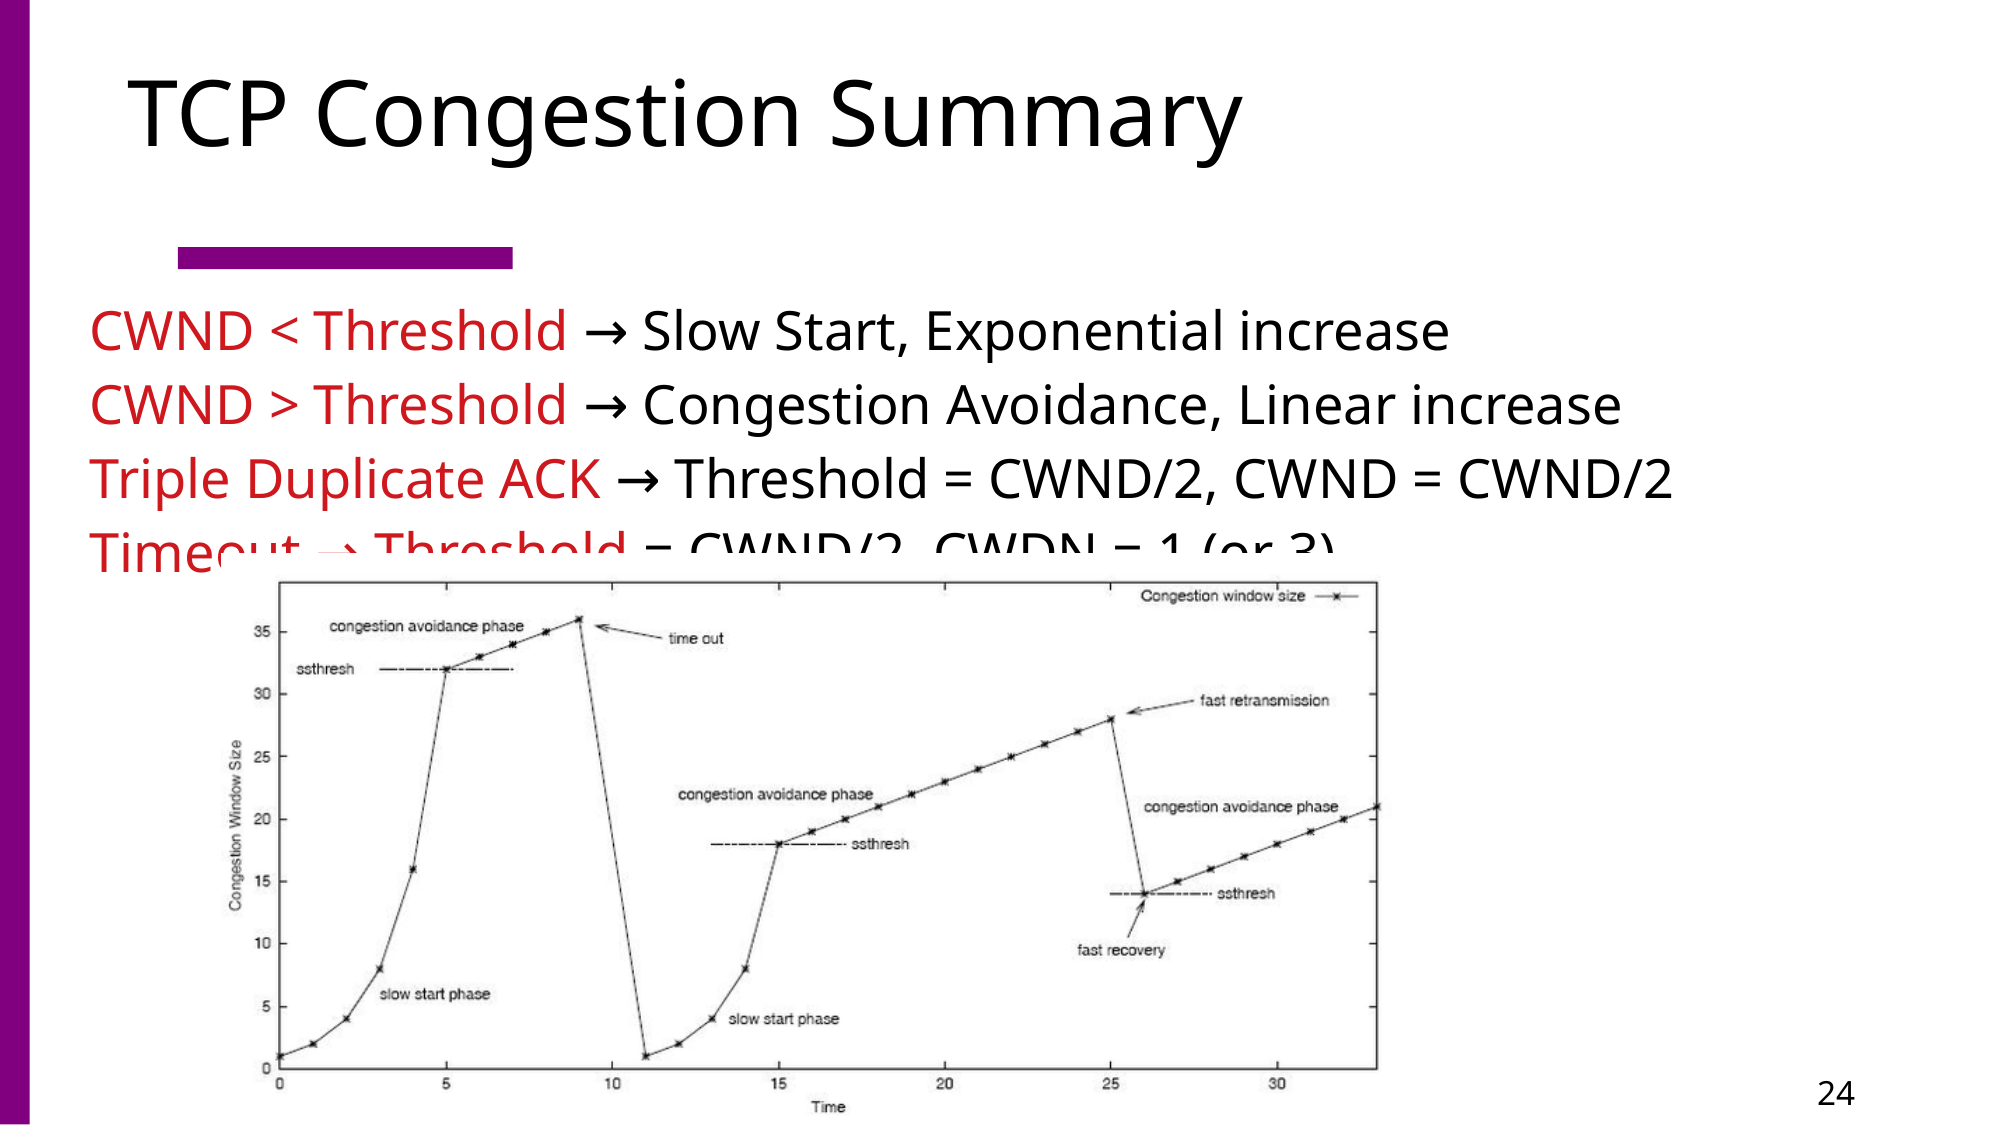

# TCP Congestion Summary
CWND < Threshold → Slow Start, Exponential increase
CWND > Threshold → Congestion Avoidance, Linear increase
Triple Duplicate ACK → Threshold = CWND/2, CWND = CWND/2
Timeout → Threshold = CWND/2, CWDN = 1 (or 3)